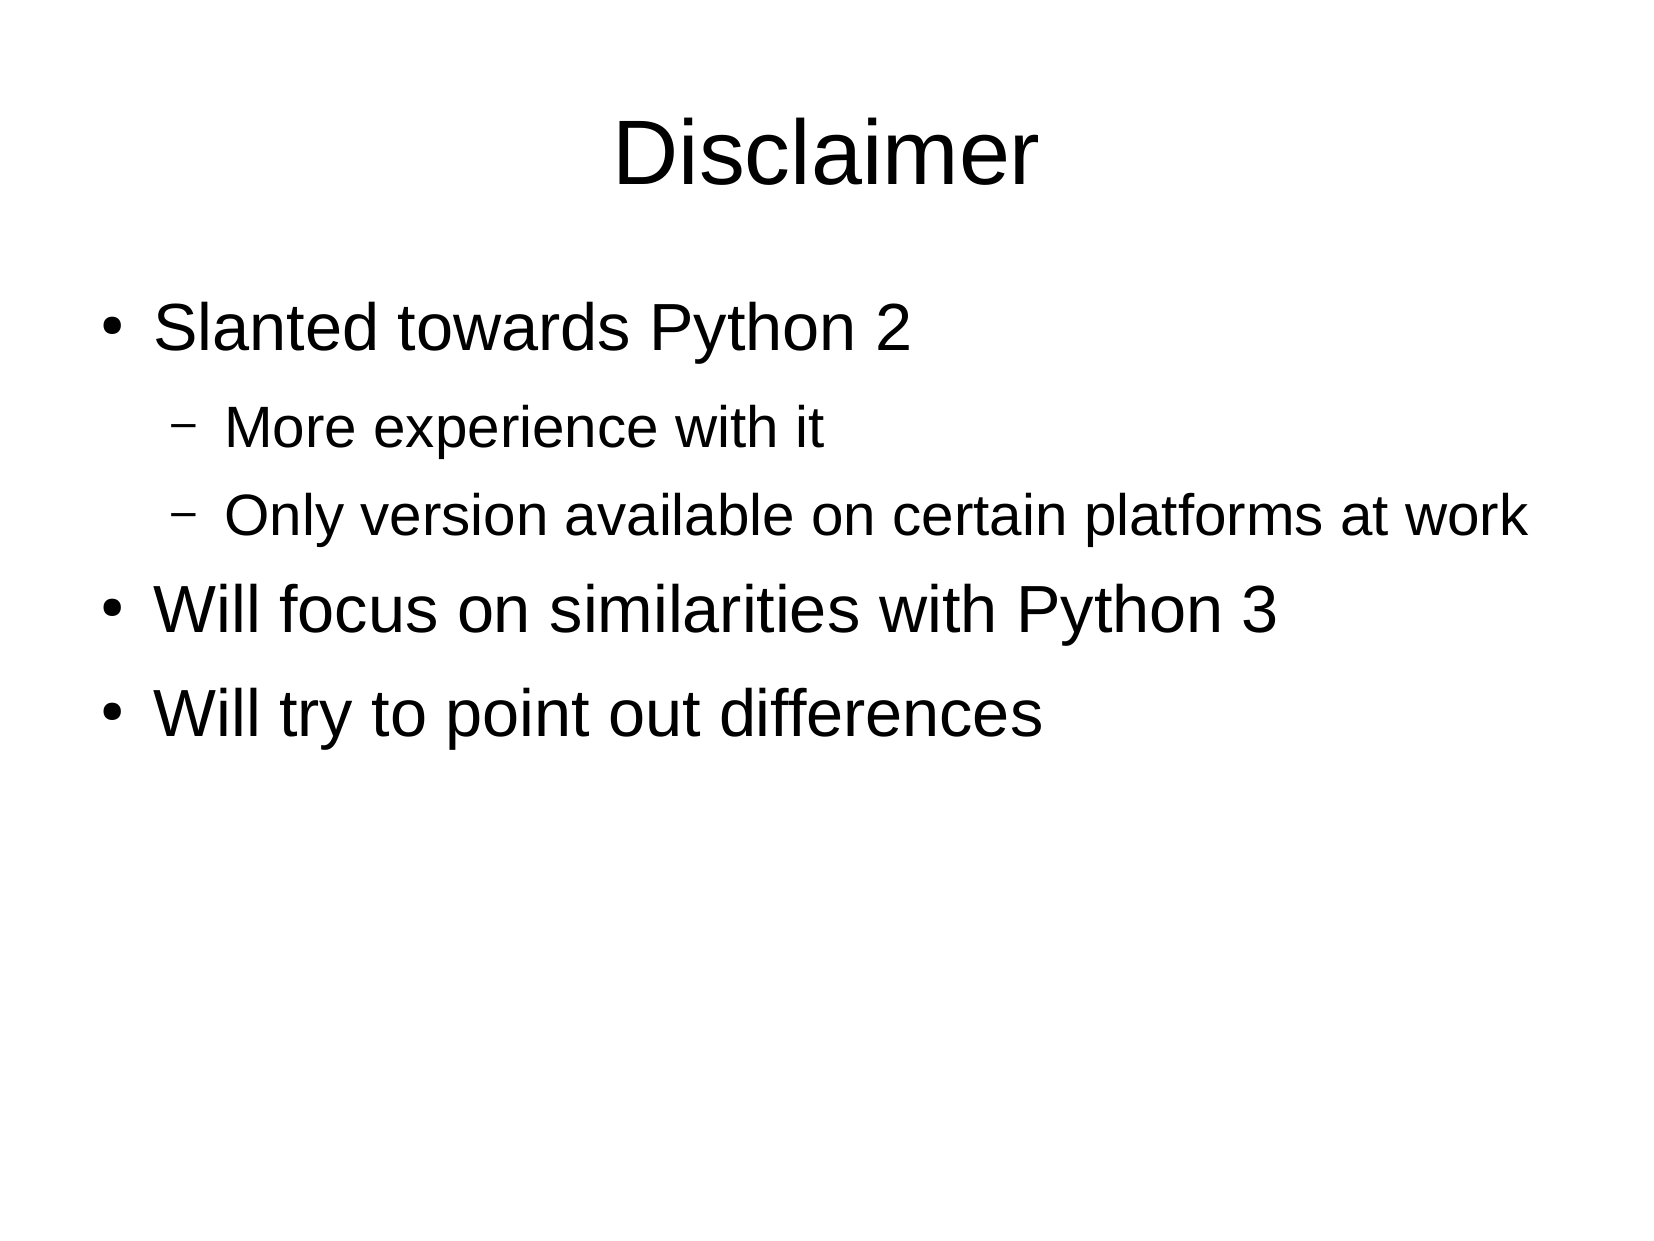

# Disclaimer
Slanted towards Python 2
More experience with it
Only version available on certain platforms at work
Will focus on similarities with Python 3
Will try to point out differences